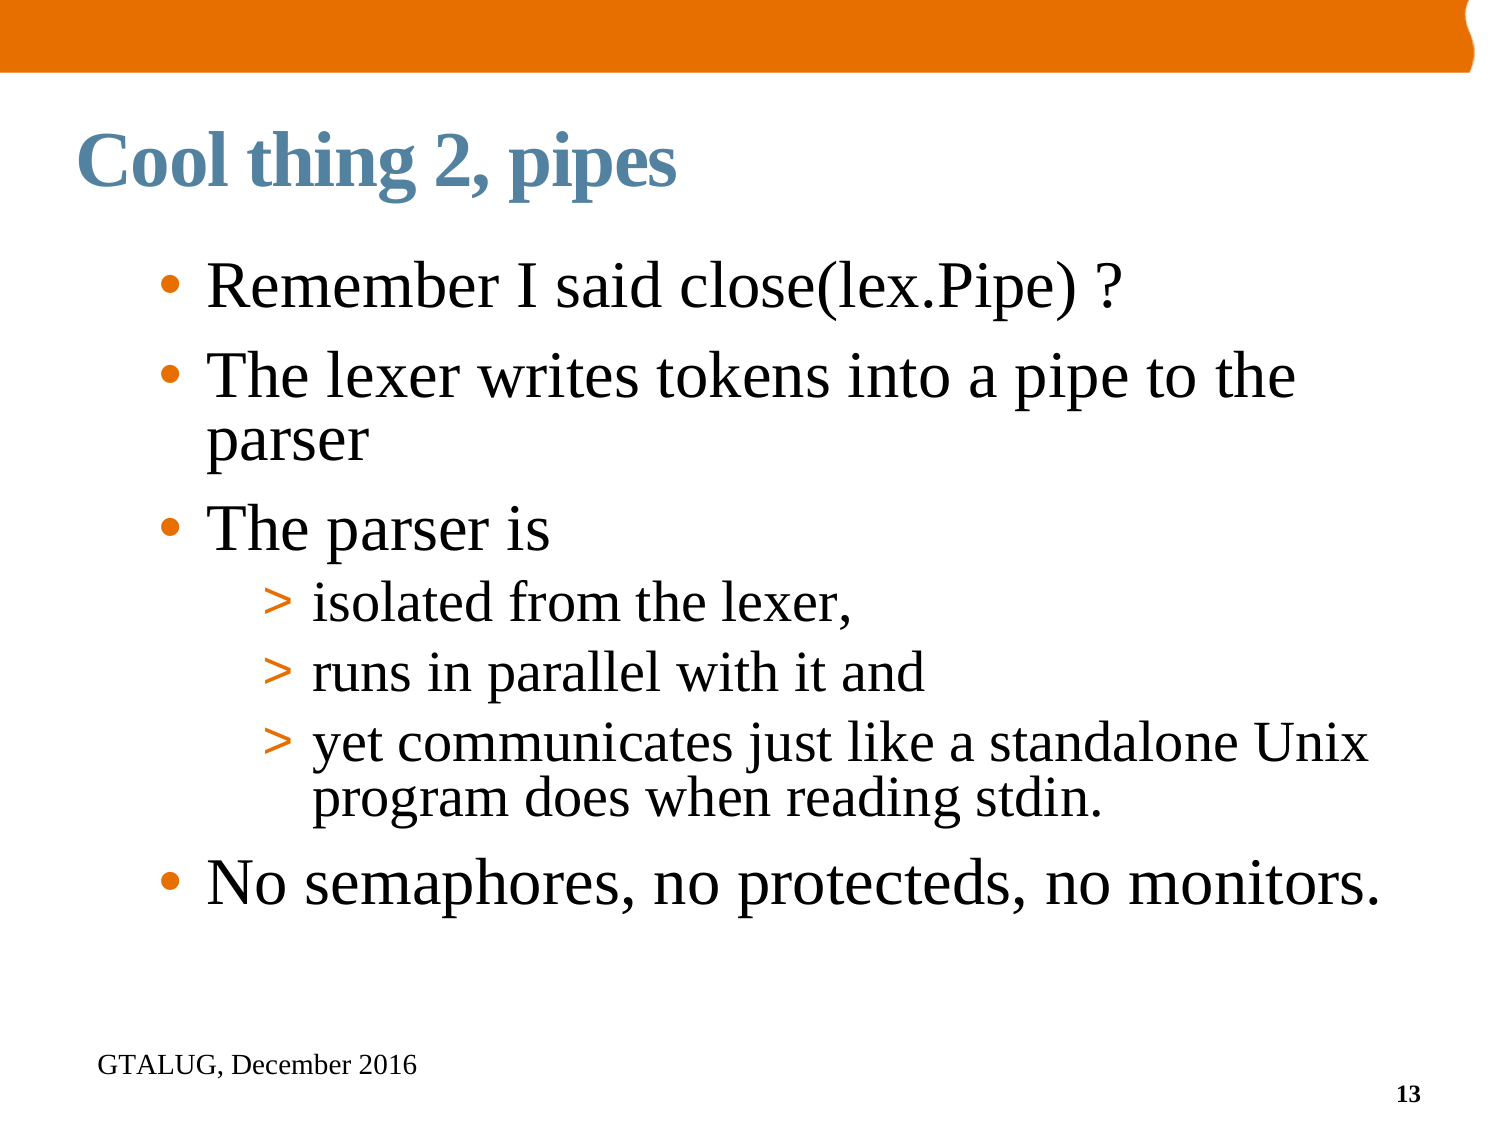

# Cool thing 2, pipes
Remember I said close(lex.Pipe) ?
The lexer writes tokens into a pipe to the parser
The parser is
isolated from the lexer,
runs in parallel with it and
yet communicates just like a standalone Unix program does when reading stdin.
No semaphores, no protecteds, no monitors.